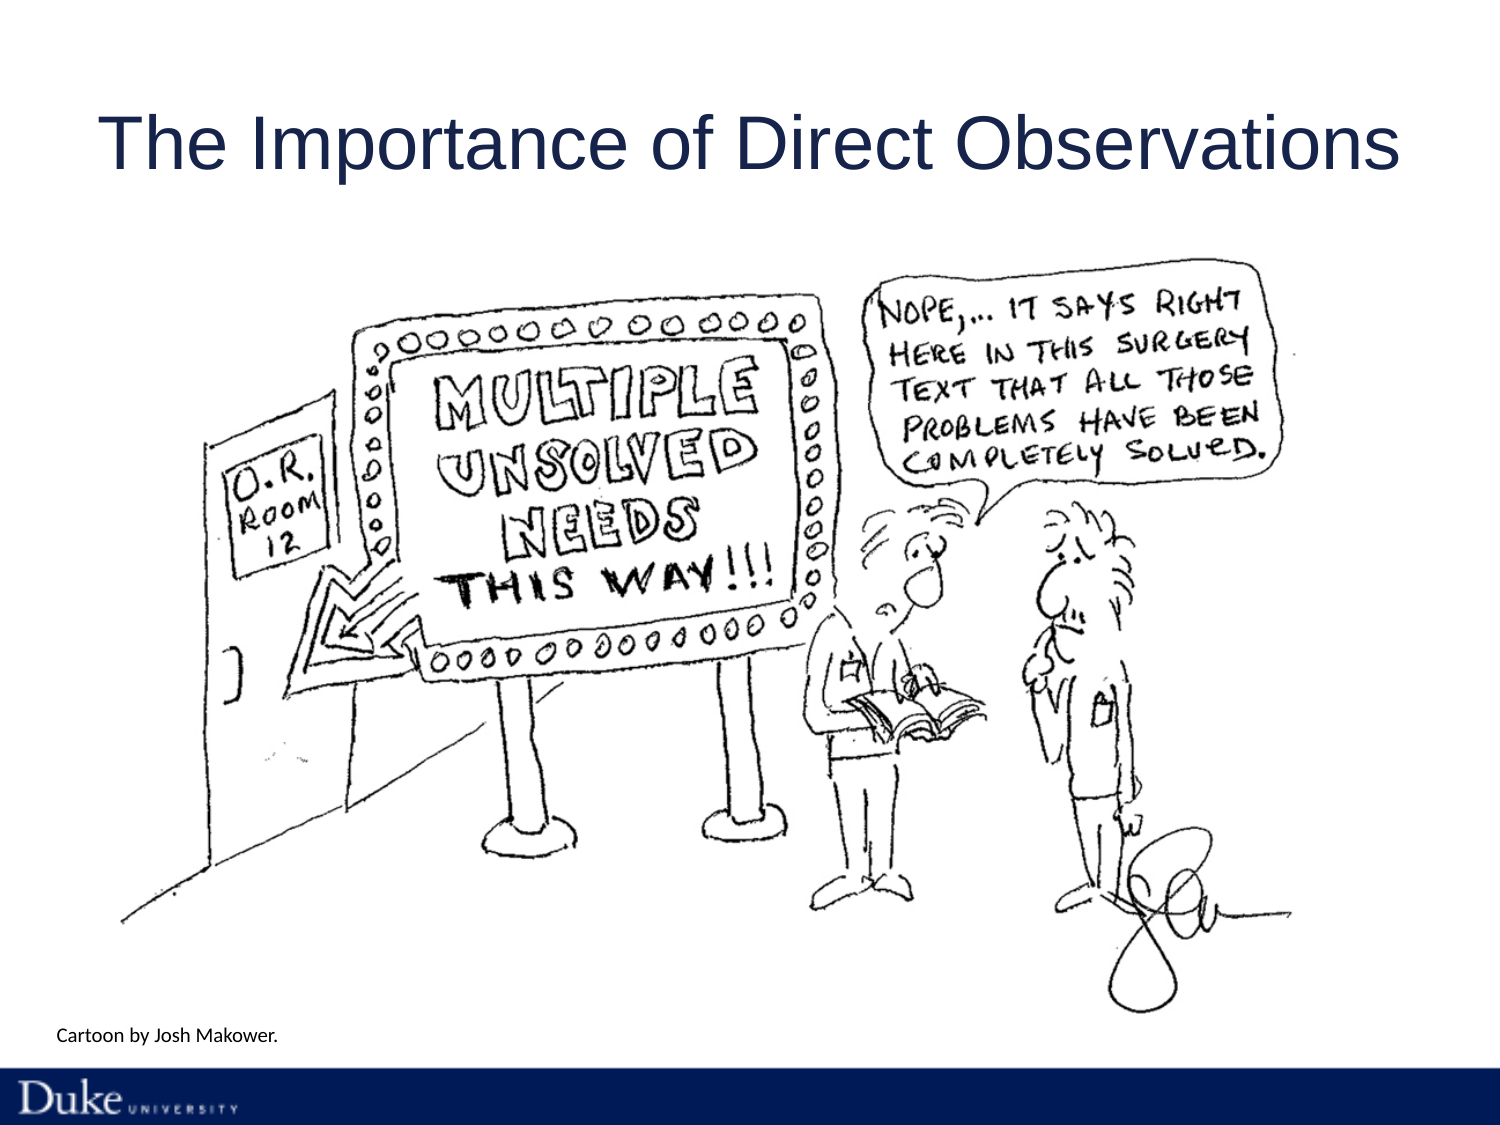

# The Importance of Direct Observations
Cartoon by Josh Makower.